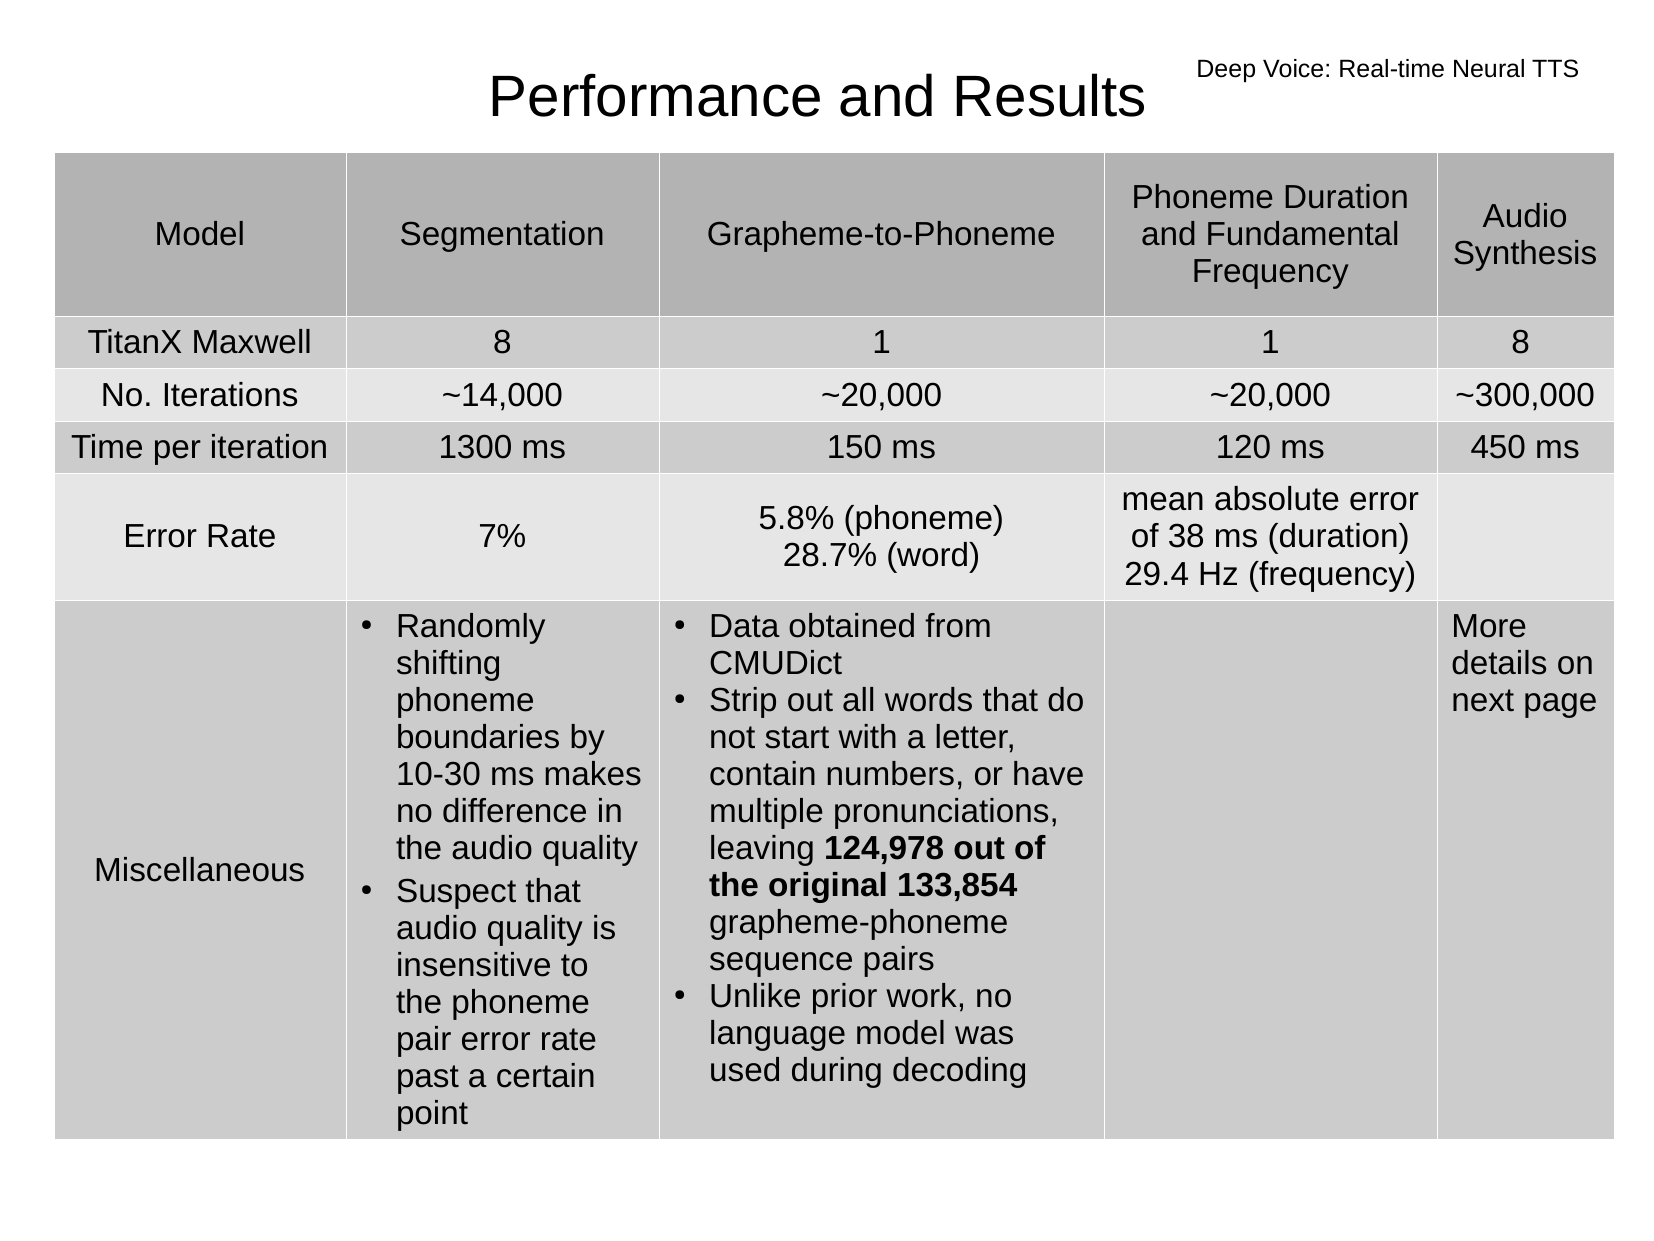

Performance and Results
Deep Voice: Real-time Neural TTS
| Model | Segmentation | Grapheme-to-Phoneme | Phoneme Duration and Fundamental Frequency | Audio Synthesis |
| --- | --- | --- | --- | --- |
| TitanX Maxwell | 8 | 1 | 1 | 8 |
| No. Iterations | ~14,000 | ~20,000 | ~20,000 | ~300,000 |
| Time per iteration | 1300 ms | 150 ms | 120 ms | 450 ms |
| Error Rate | 7% | 5.8% (phoneme) 28.7% (word) | mean absolute error of 38 ms (duration) 29.4 Hz (frequency) | |
| Miscellaneous | Randomly shifting phoneme boundaries by 10-30 ms makes no difference in the audio quality Suspect that audio quality is insensitive to the phoneme pair error rate past a certain point | Data obtained from CMUDict Strip out all words that do not start with a letter, contain numbers, or have multiple pronunciations, leaving 124,978 out of the original 133,854 grapheme-phoneme sequence pairs Unlike prior work, no language model was used during decoding | | More details on next page |